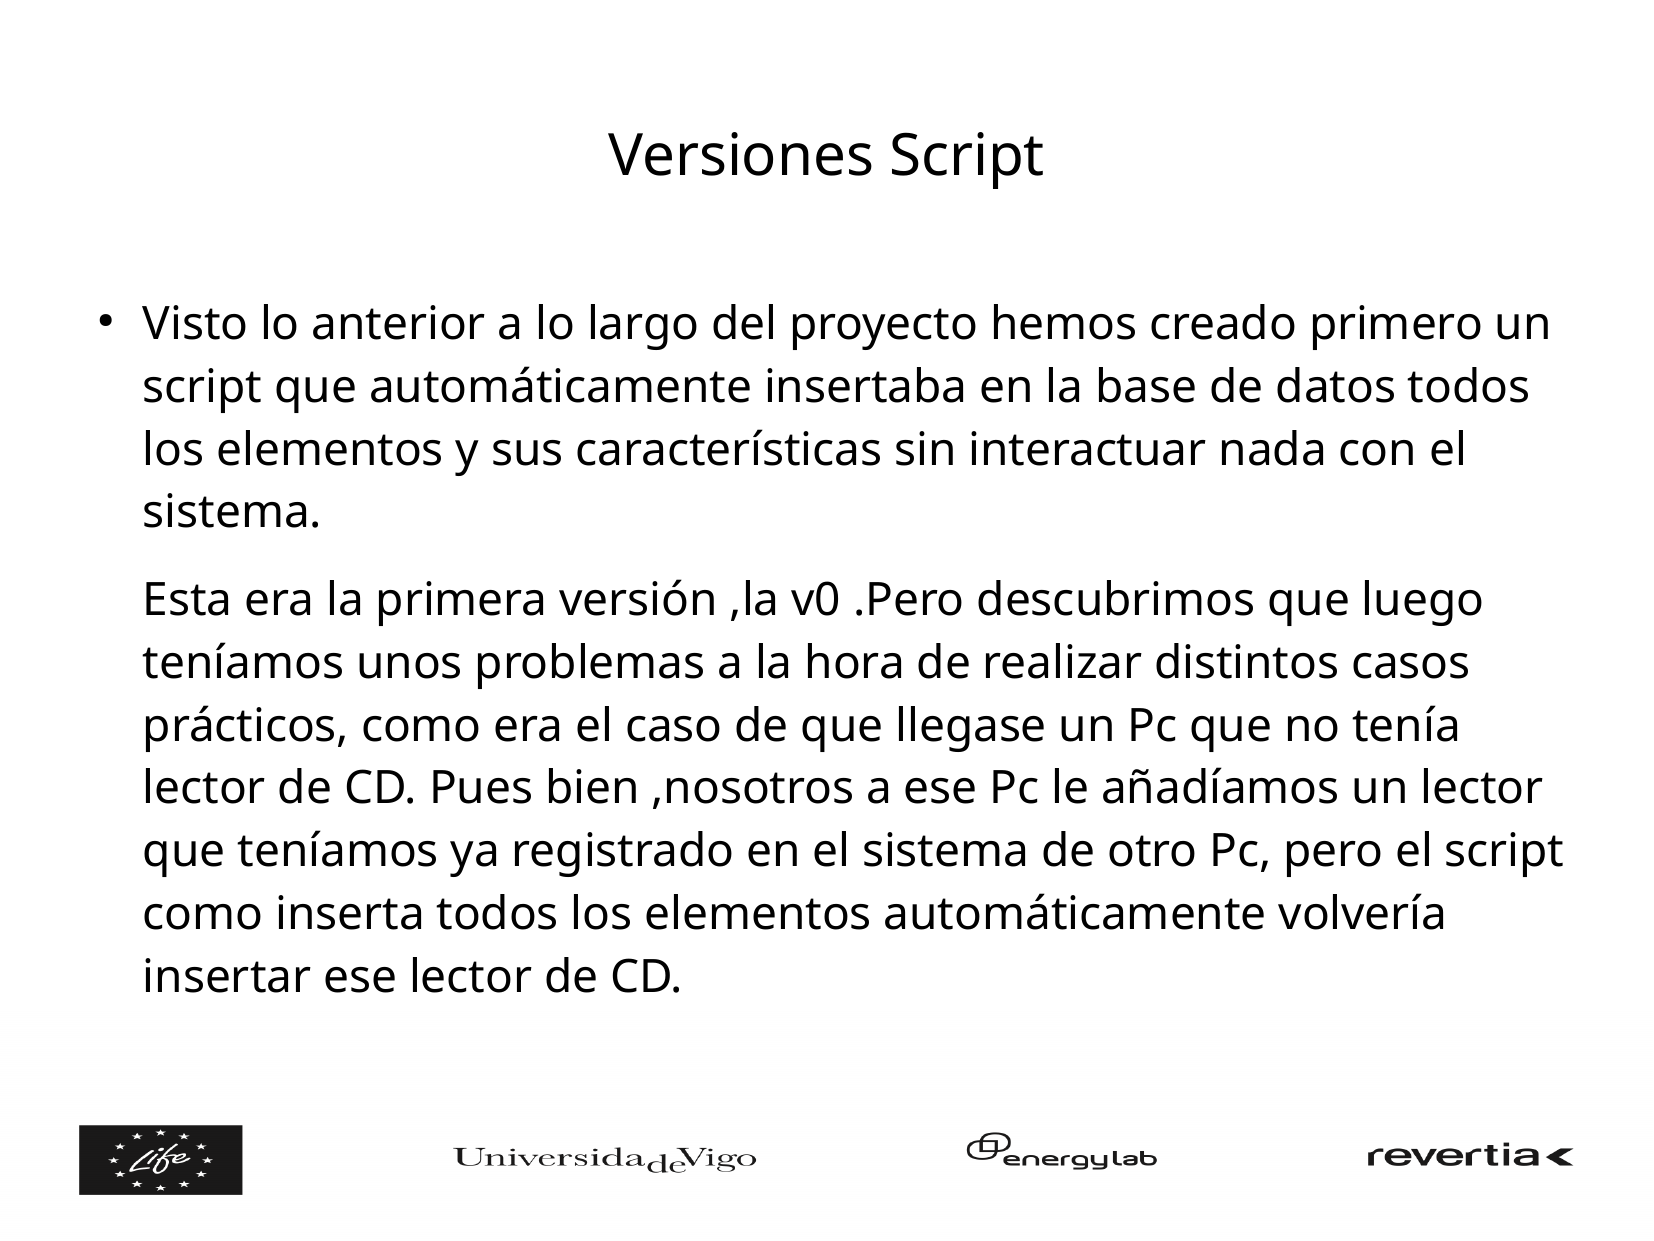

# Versiones Script
Visto lo anterior a lo largo del proyecto hemos creado primero un script que automáticamente insertaba en la base de datos todos los elementos y sus características sin interactuar nada con el sistema.
Esta era la primera versión ,la v0 .Pero descubrimos que luego teníamos unos problemas a la hora de realizar distintos casos prácticos, como era el caso de que llegase un Pc que no tenía lector de CD. Pues bien ,nosotros a ese Pc le añadíamos un lector que teníamos ya registrado en el sistema de otro Pc, pero el script como inserta todos los elementos automáticamente volvería insertar ese lector de CD.